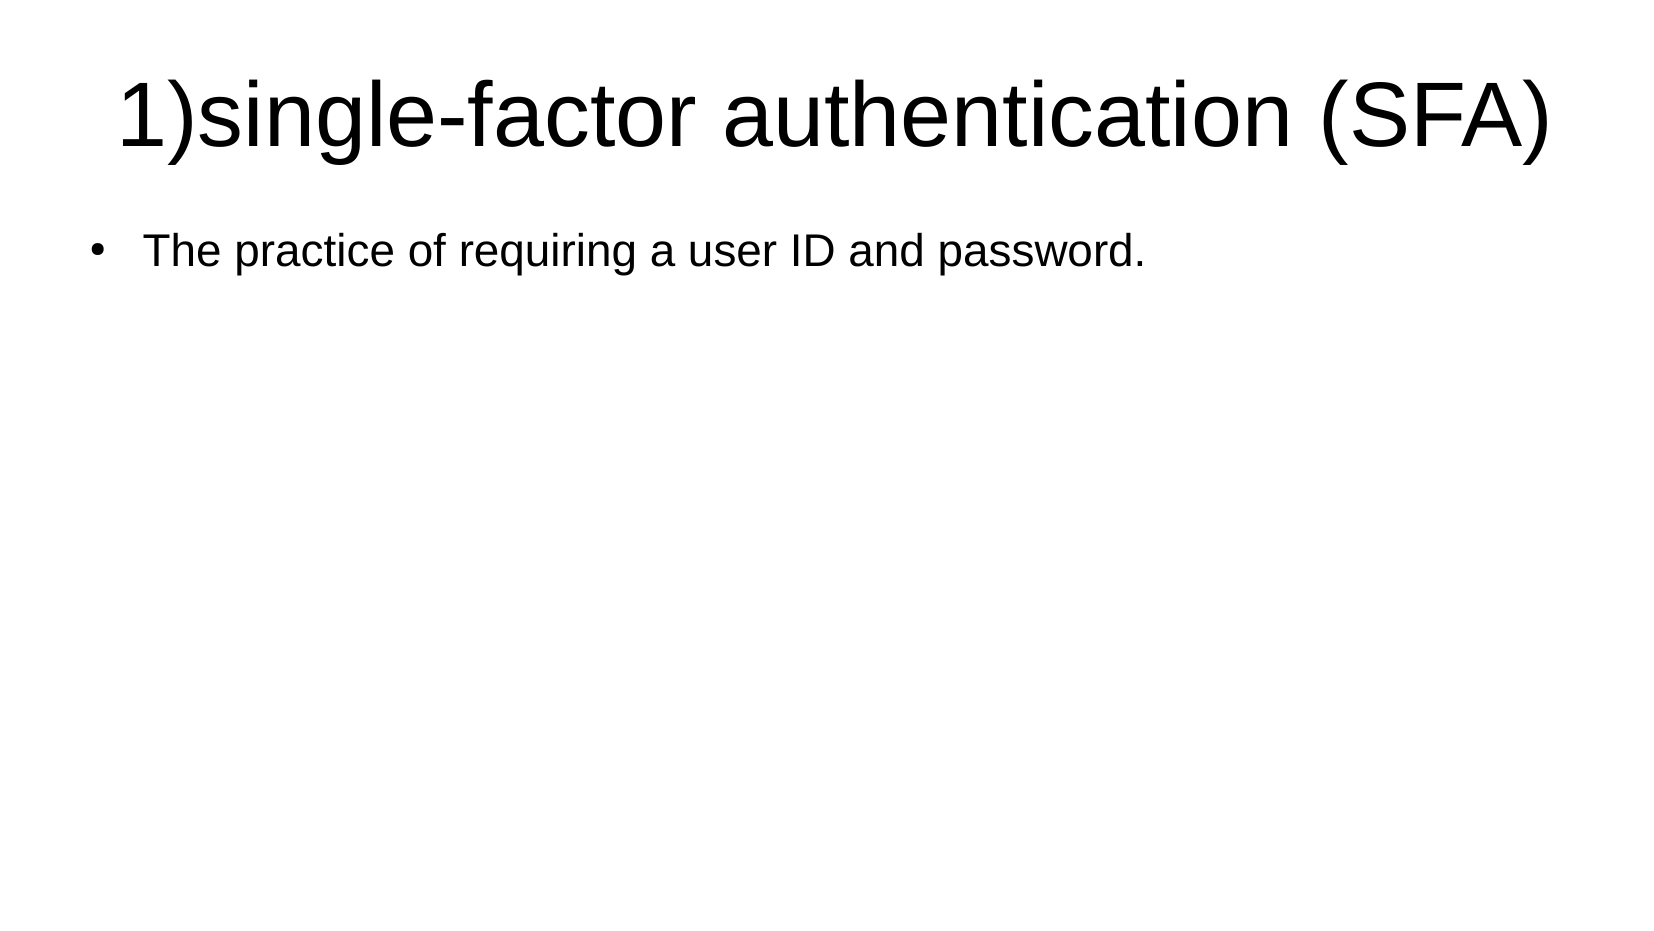

# single-factor authentication (SFA)
The practice of requiring a user ID and password.